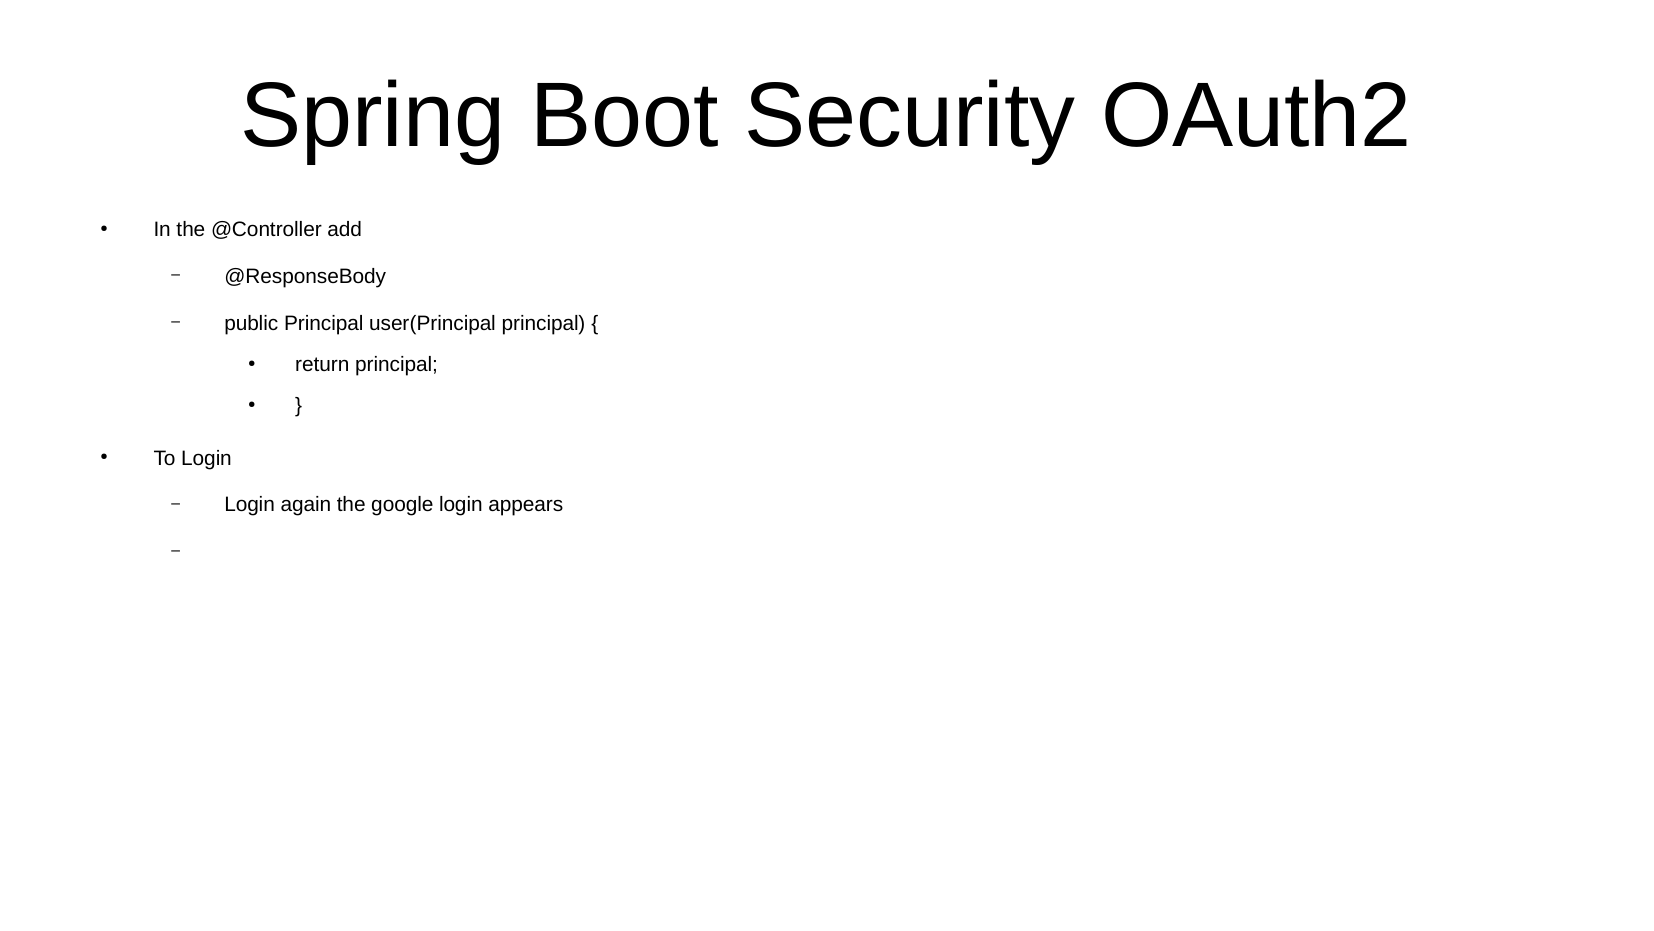

# Spring Boot Security OAuth2
In the @Controller add
@ResponseBody
public Principal user(Principal principal) {
return principal;
}
To Login
Login again the google login appears